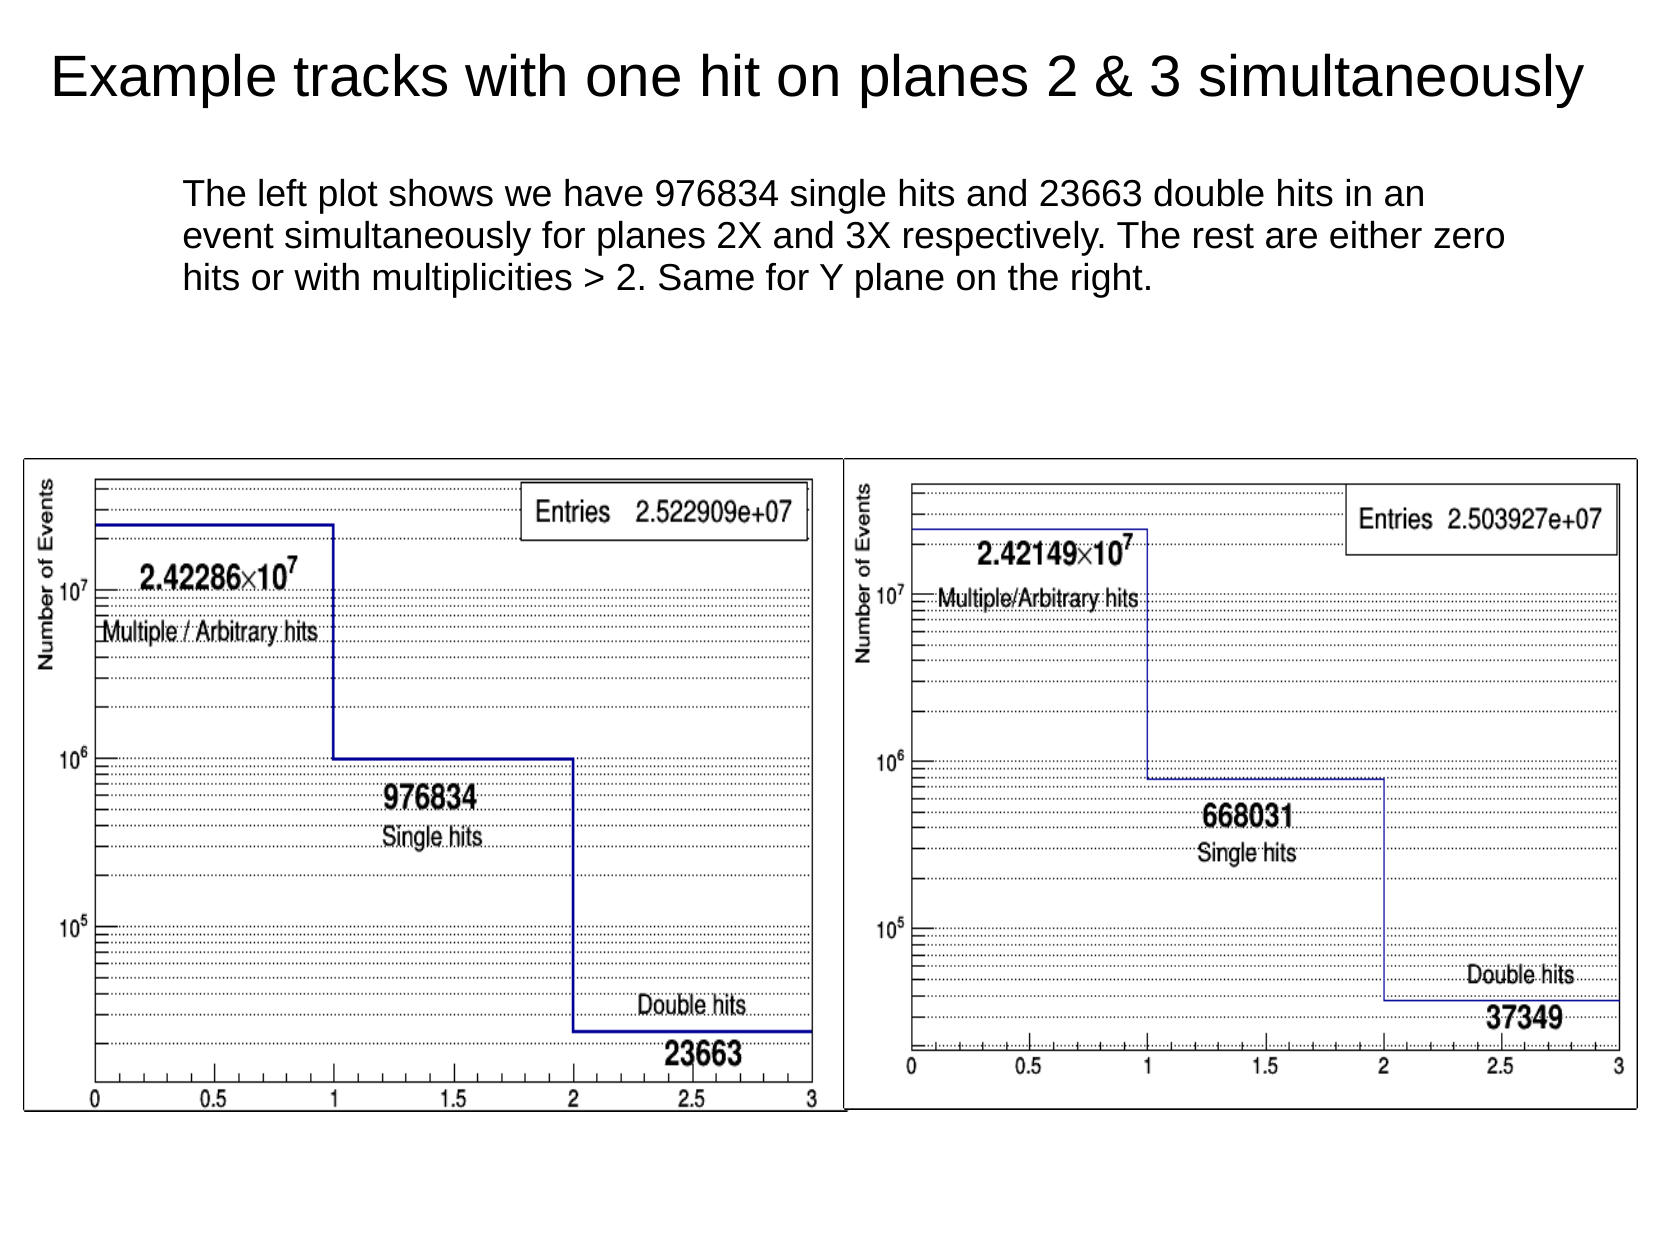

# Example tracks with one hit on planes 2 & 3 simultaneously
The left plot shows we have 976834 single hits and 23663 double hits in an event simultaneously for planes 2X and 3X respectively. The rest are either zero hits or with multiplicities > 2. Same for Y plane on the right.